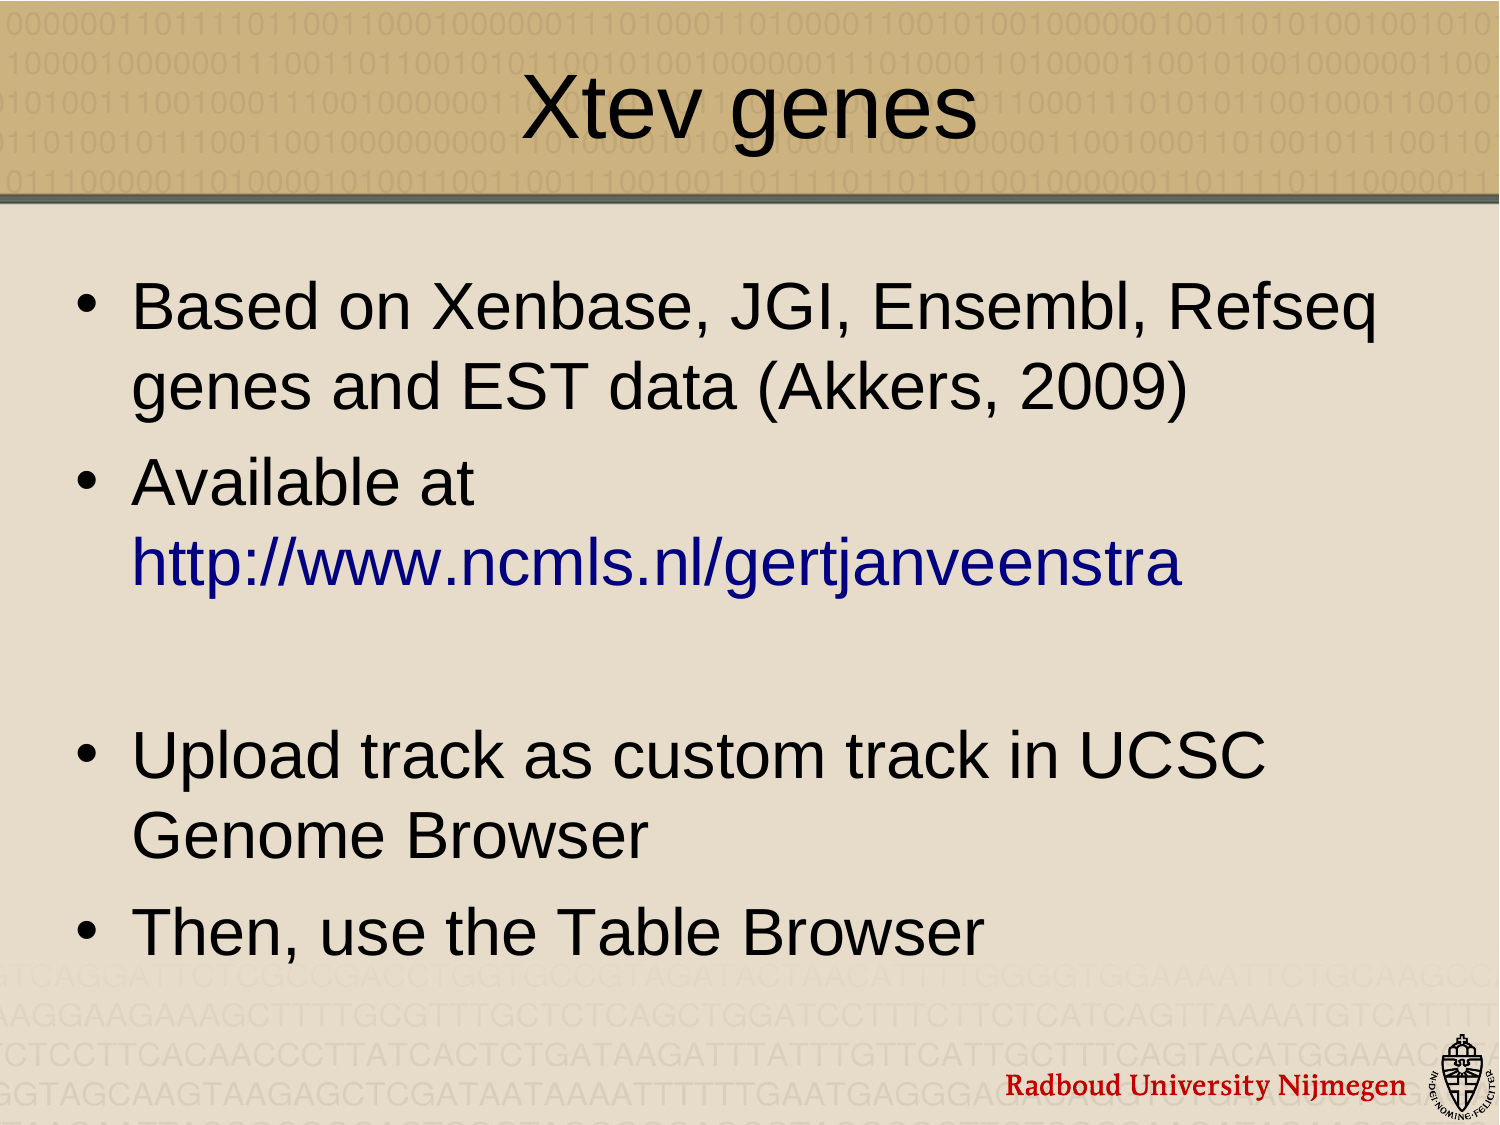

# Xtev genes
Based on Xenbase, JGI, Ensembl, Refseq genes and EST data (Akkers, 2009)
Available at
http://www.ncmls.nl/gertjanveenstra
Upload track as custom track in UCSC Genome Browser
Then, use the Table Browser